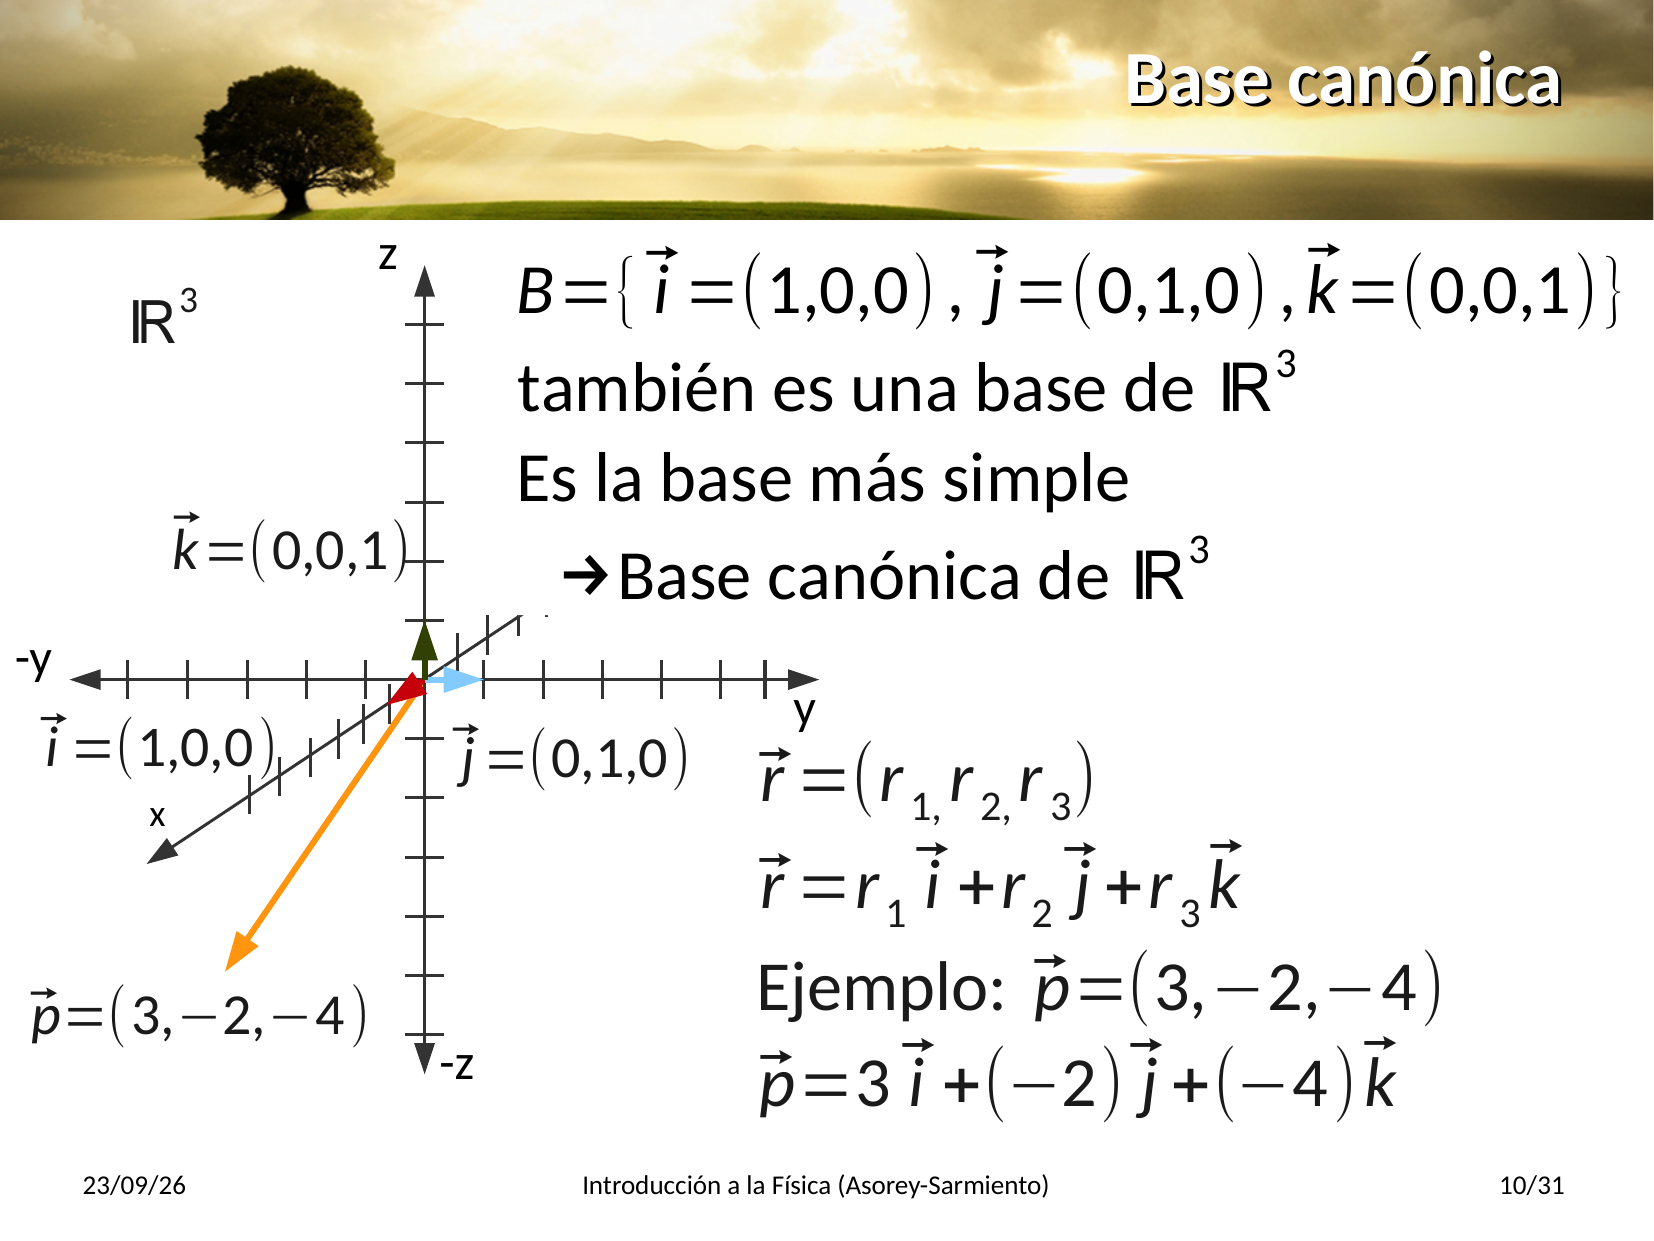

# Base canónica
z
-x
-y
y
x
-z
Introducción a la Física (Asorey-Sarmiento)
10